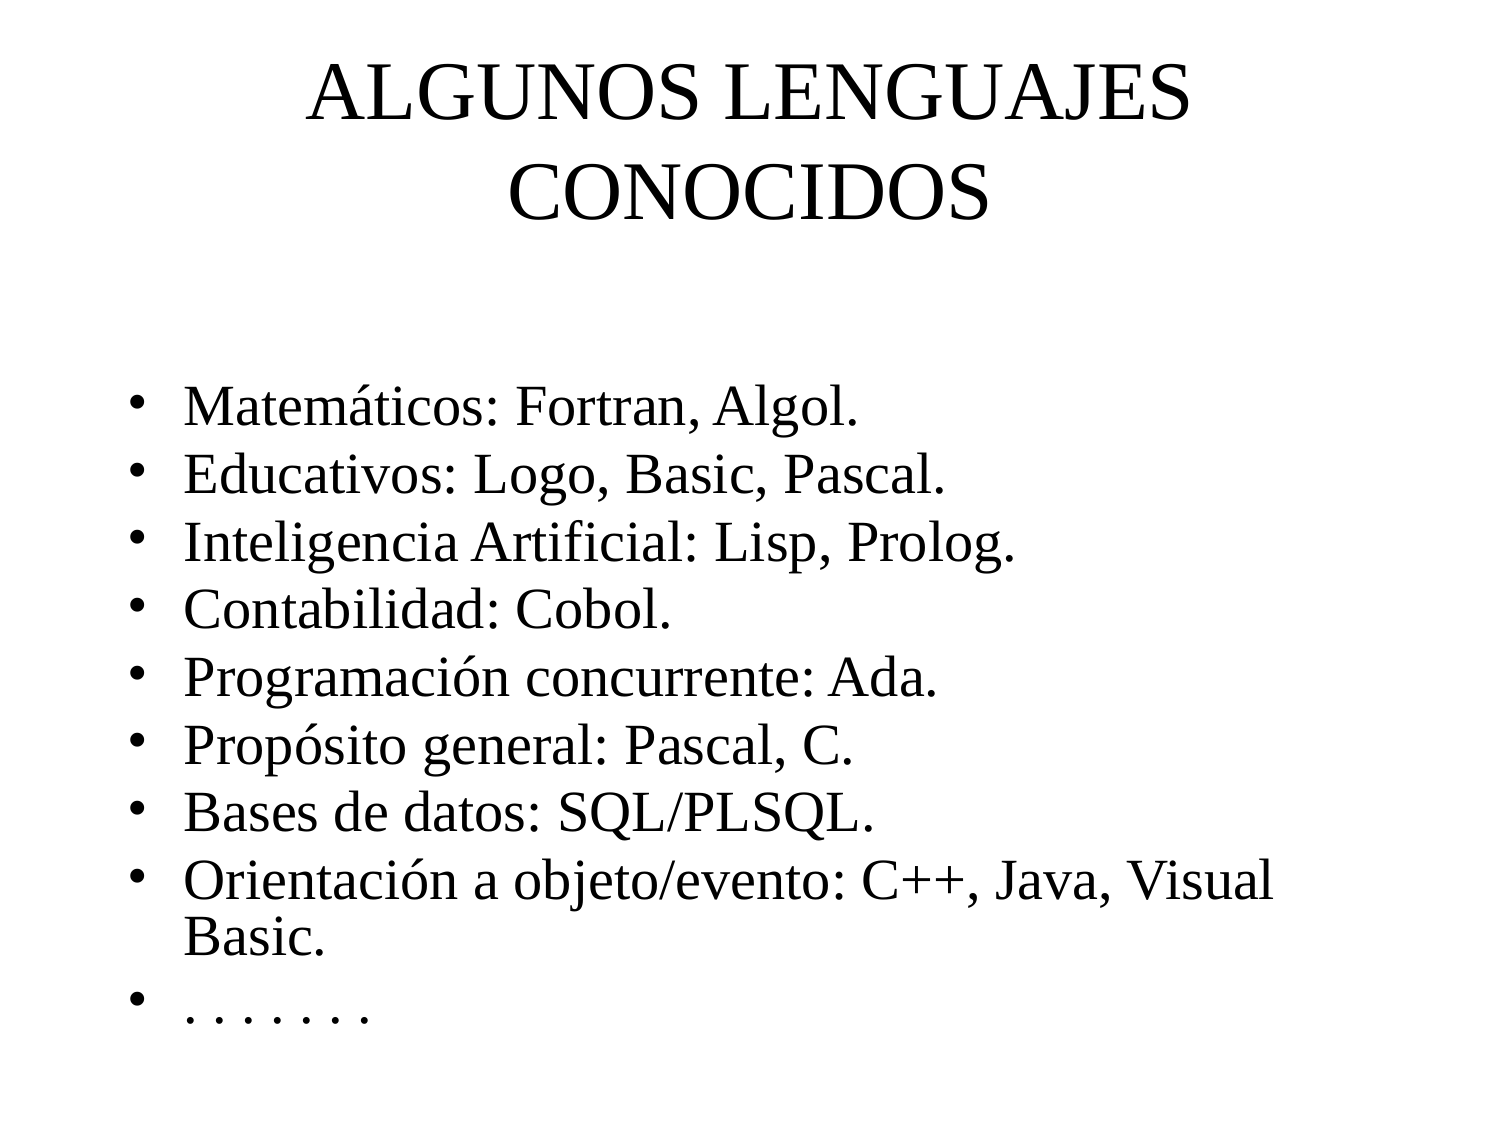

# ALGUNOS LENGUAJES CONOCIDOS
Matemáticos: Fortran, Algol.
Educativos: Logo, Basic, Pascal.
Inteligencia Artificial: Lisp, Prolog.
Contabilidad: Cobol.
Programación concurrente: Ada.
Propósito general: Pascal, C.
Bases de datos: SQL/PLSQL.
Orientación a objeto/evento: C++, Java, Visual Basic.
. . . . . . .